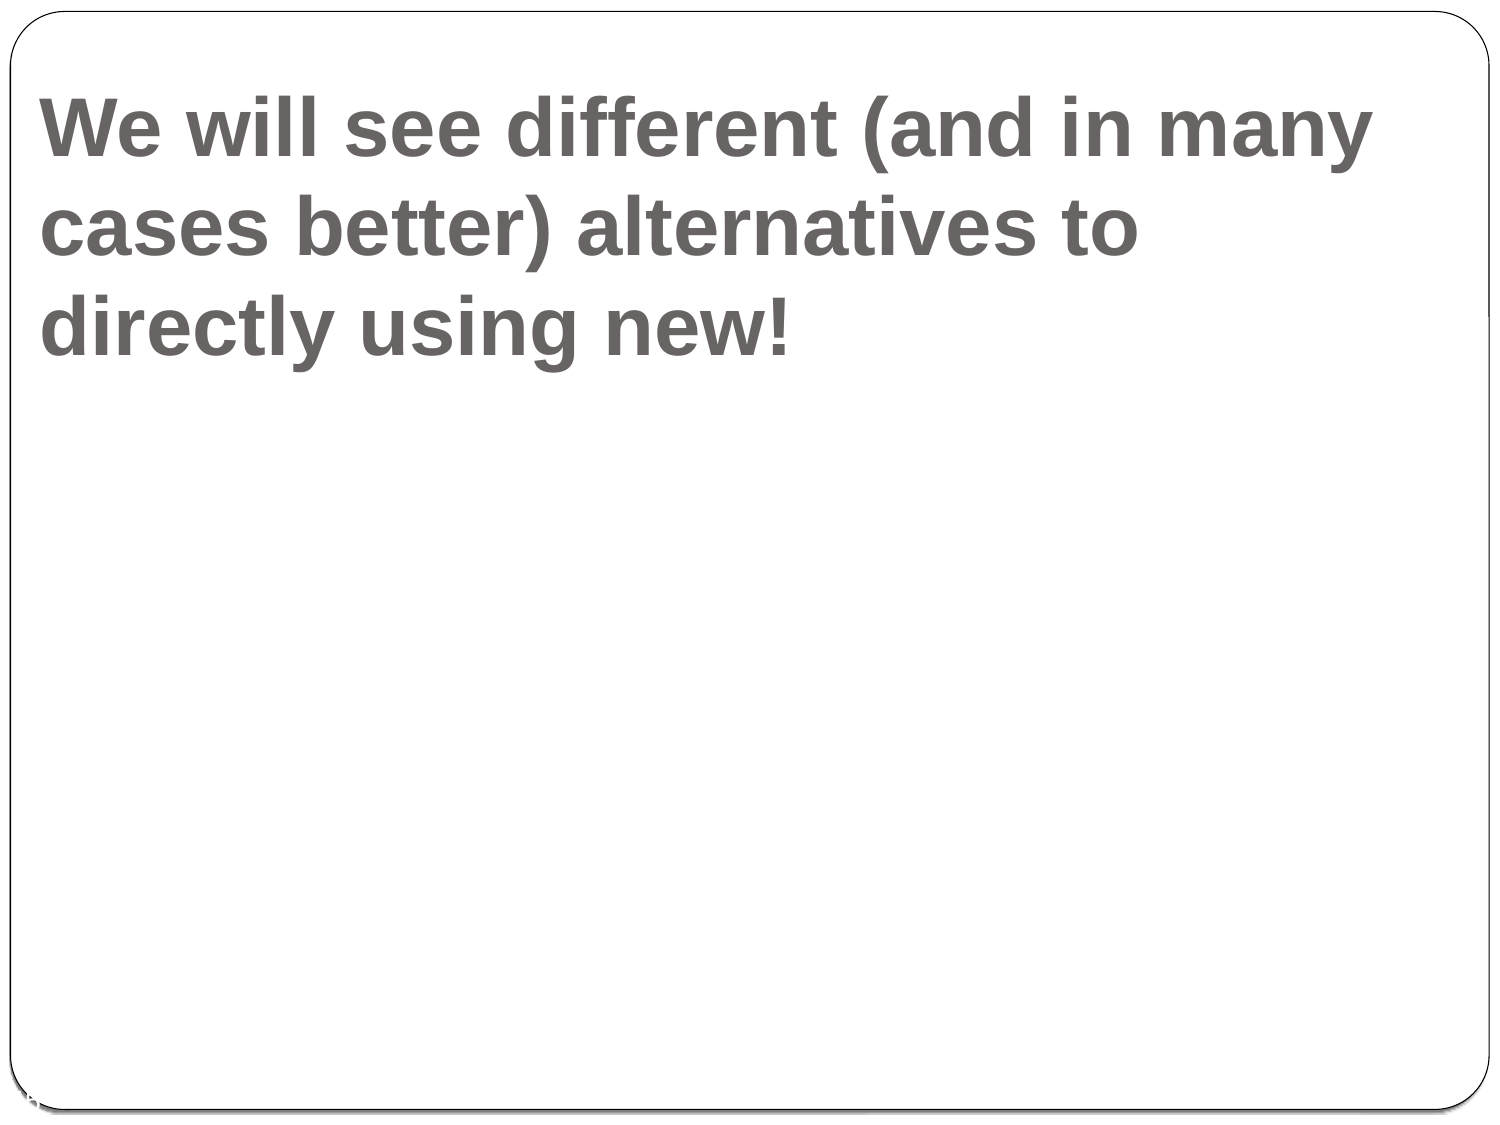

# We will see different (and in many cases better) alternatives to directly using new!